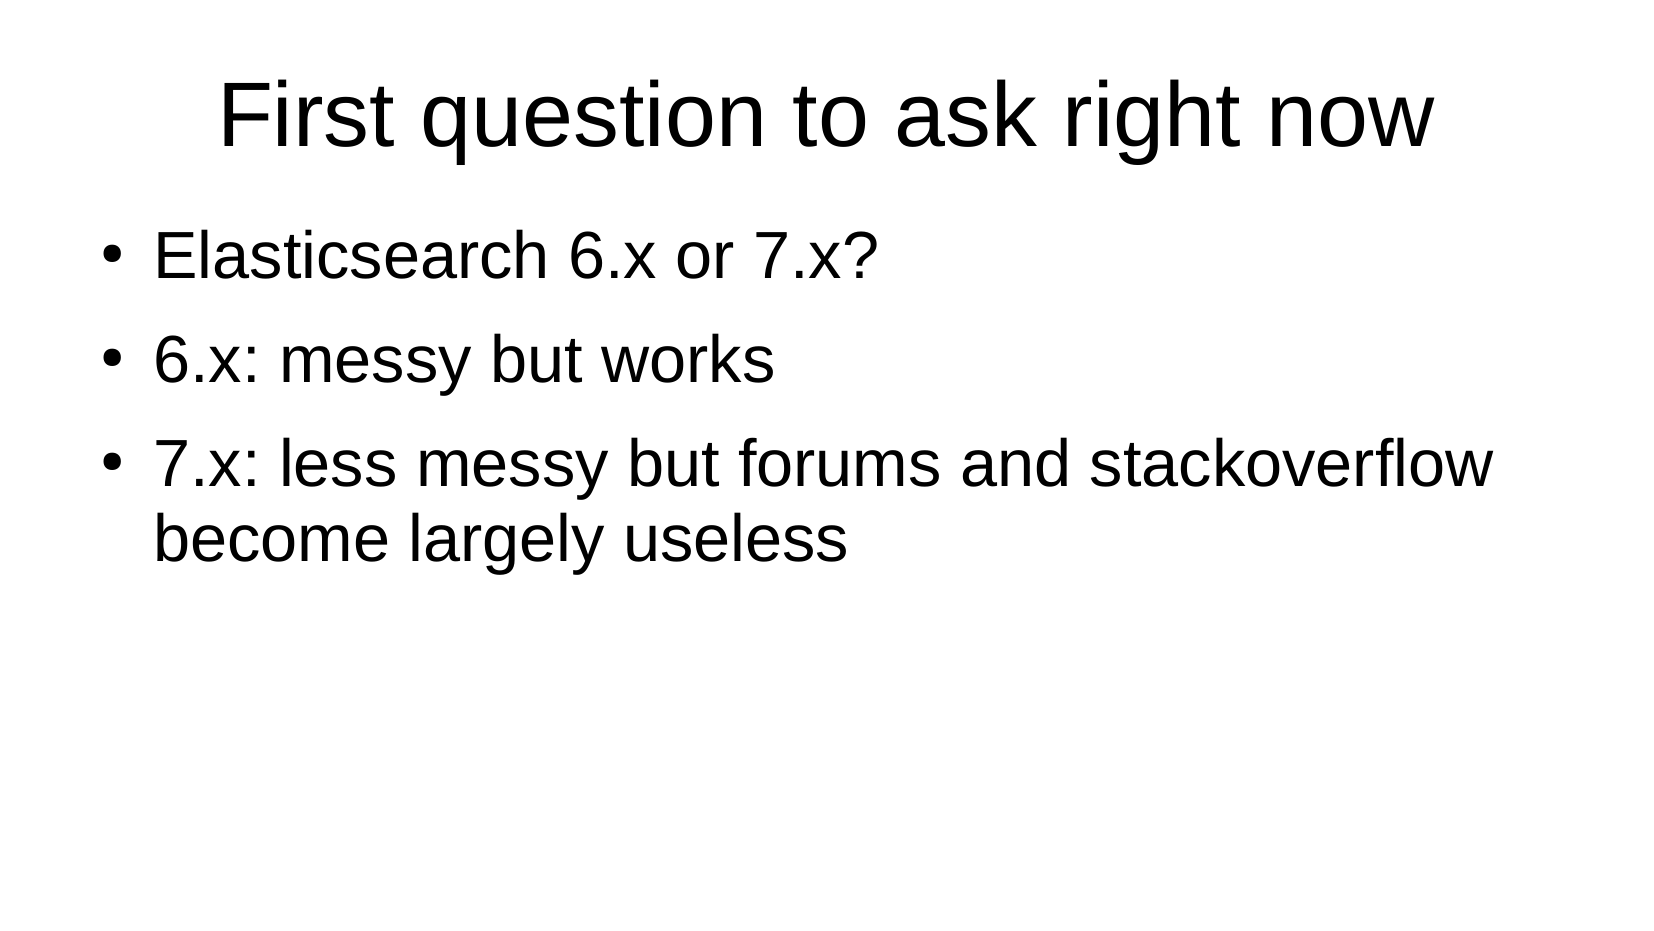

# First question to ask right now
Elasticsearch 6.x or 7.x?
6.x: messy but works
7.x: less messy but forums and stackoverflow become largely useless